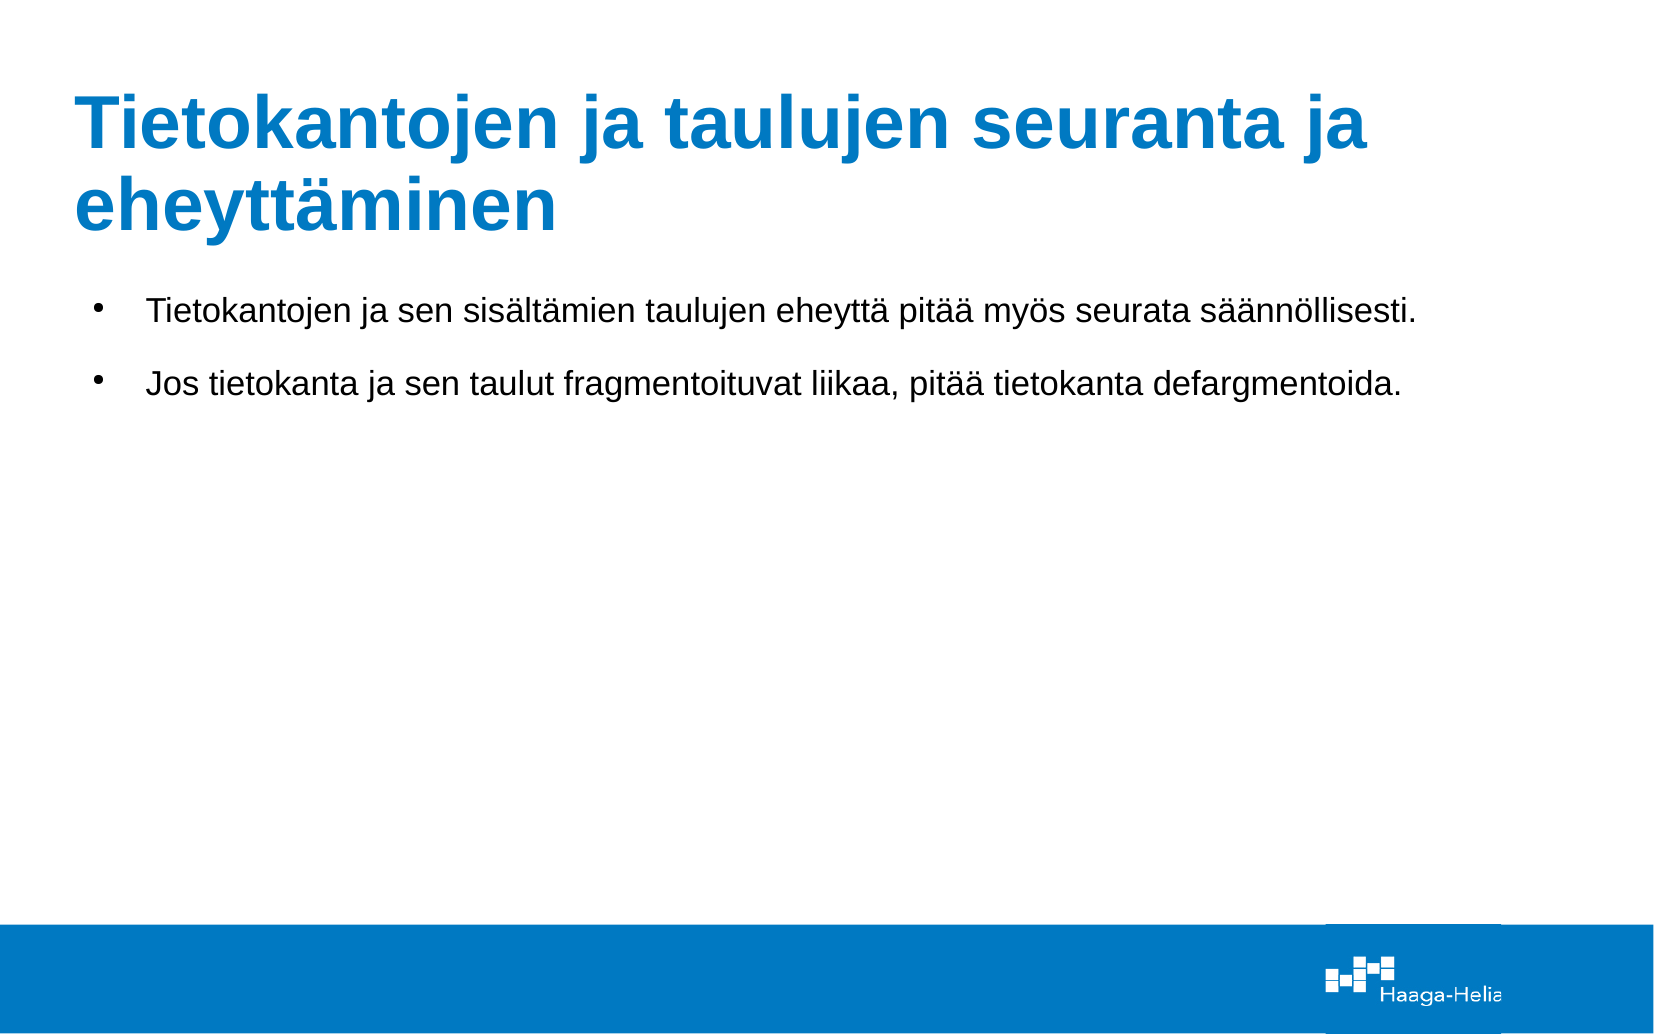

# Tietokantojen ja taulujen seuranta ja eheyttäminen
Tietokantojen ja sen sisältämien taulujen eheyttä pitää myös seurata säännöllisesti.
Jos tietokanta ja sen taulut fragmentoituvat liikaa, pitää tietokanta defargmentoida.